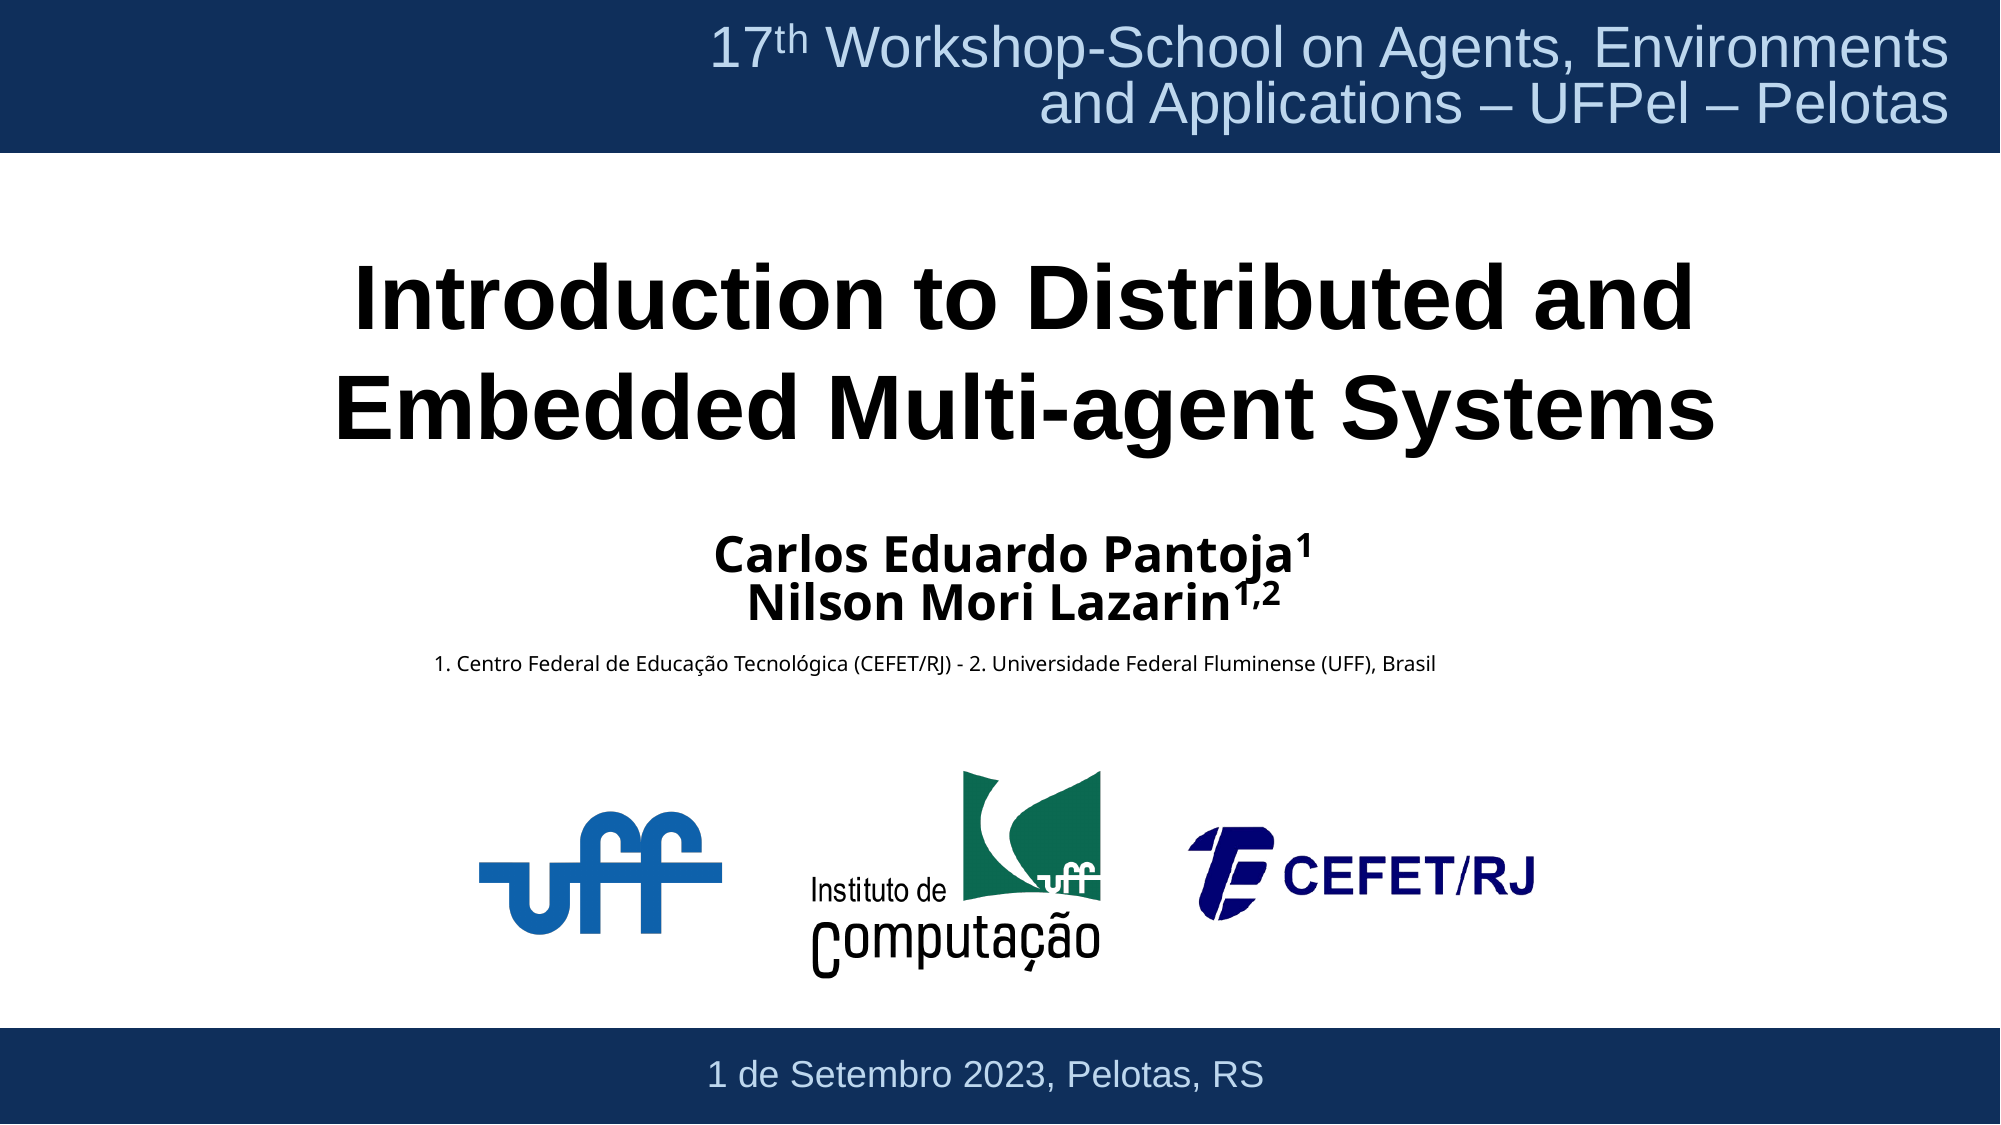

17ᵗʰ Workshop-School on Agents, Environments and Applications – UFPel – Pelotas
Introduction to Distributed and Embedded Multi-agent Systems
Carlos Eduardo Pantoja1
Nilson Mori Lazarin1,2
1. Centro Federal de Educação Tecnológica (CEFET/RJ) - 2. Universidade Federal Fluminense (UFF), Brasil
1 de Setembro 2023, Pelotas, RS